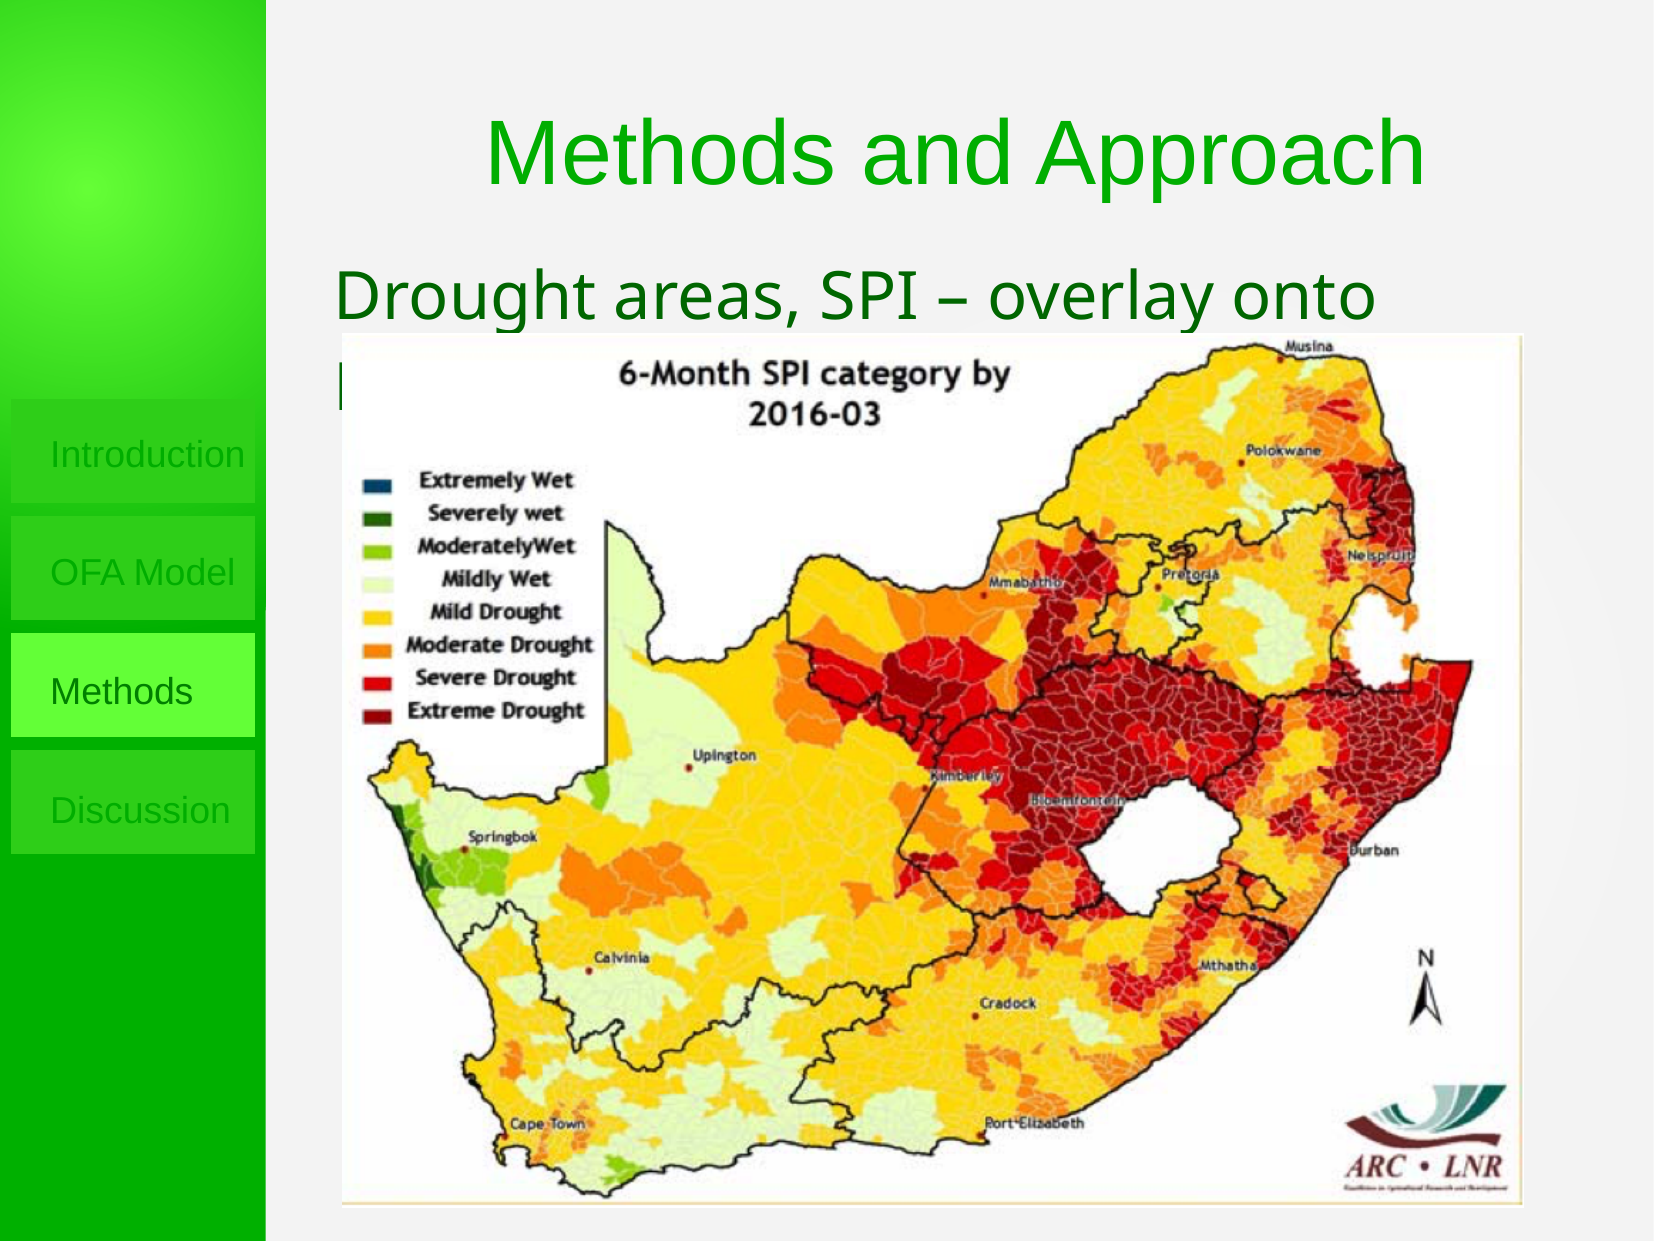

# Methods and Approach
Drought areas, SPI – overlay onto LZs
Introduction
OFA Model
Methods
Discussion